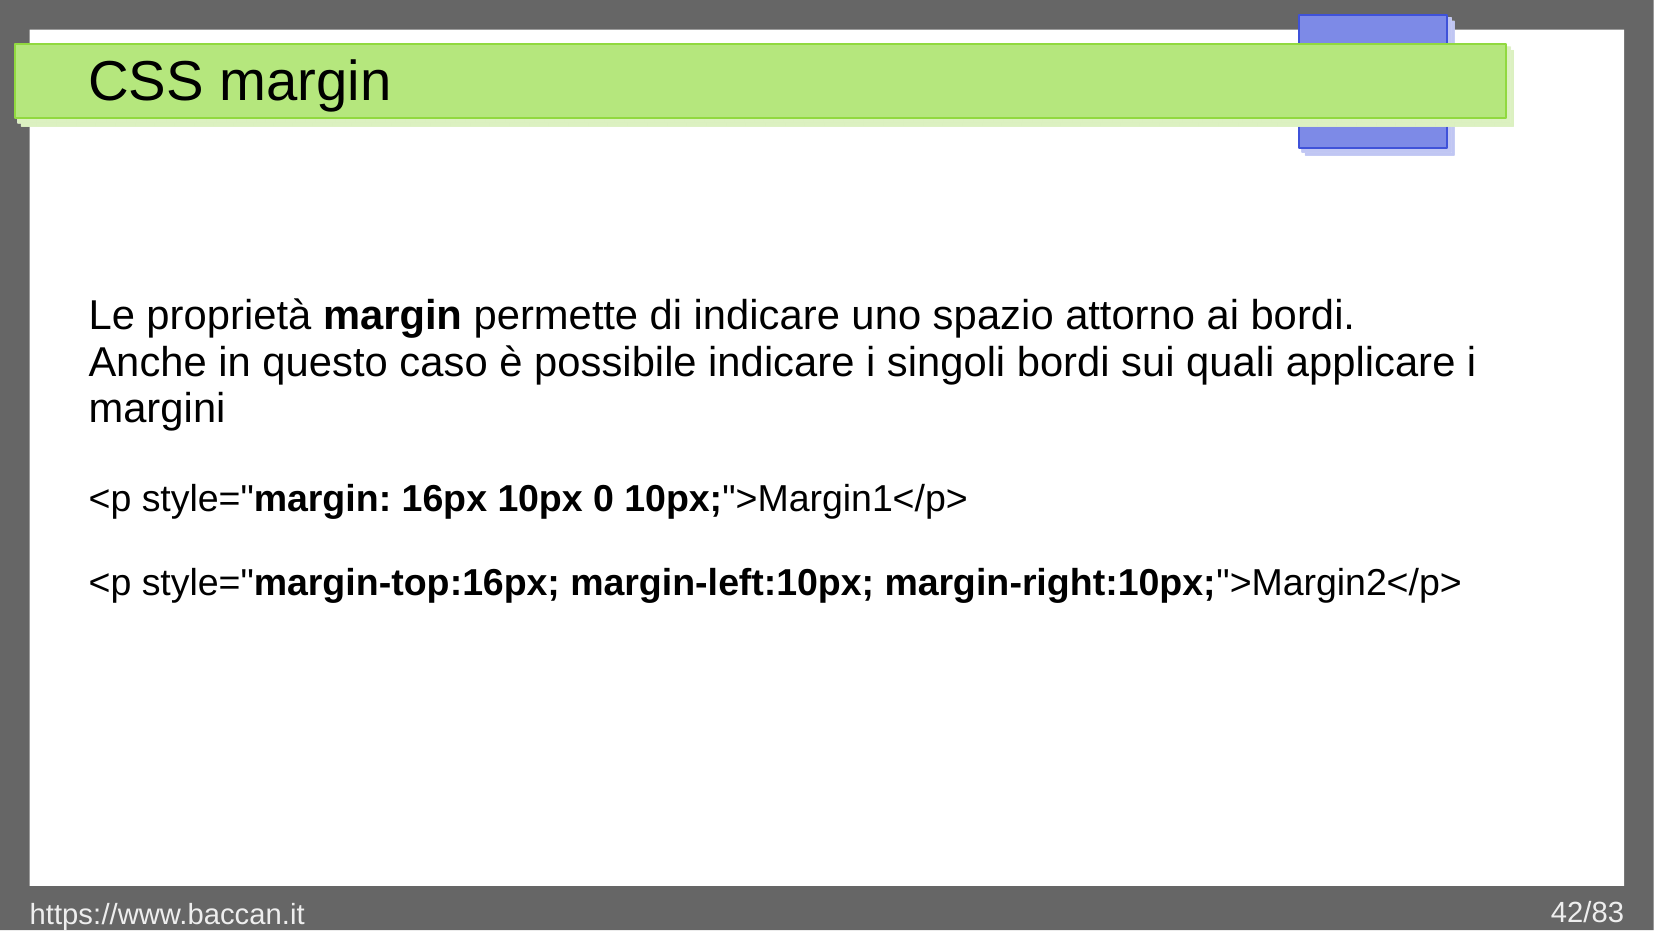

# CSS margin
Le proprietà margin permette di indicare uno spazio attorno ai bordi.
Anche in questo caso è possibile indicare i singoli bordi sui quali applicare i margini
<p style="margin: 16px 10px 0 10px;">Margin1</p>
<p style="margin-top:16px; margin-left:10px; margin-right:10px;">Margin2</p>
42
https://www.baccan.it